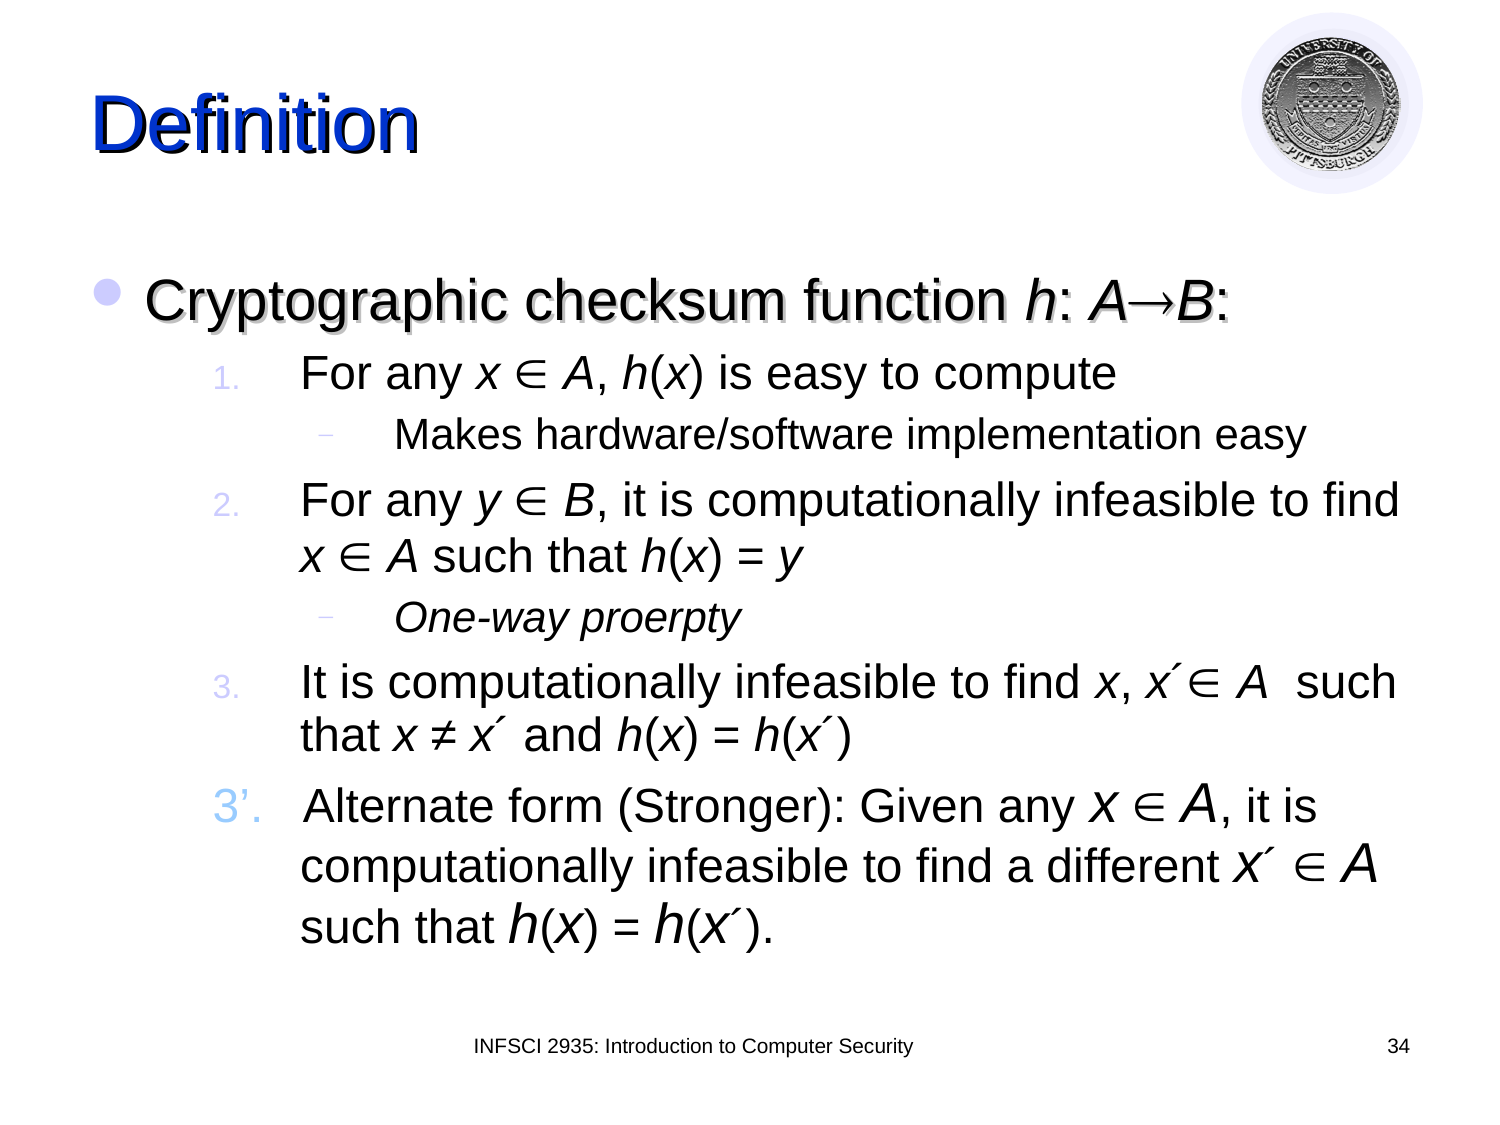

# Definition
Cryptographic checksum function h: AB:
For any x  A, h(x) is easy to compute
Makes hardware/software implementation easy
For any y  B, it is computationally infeasible to find x  A such that h(x) = y
One-way proerpty
It is computationally infeasible to find x, x´ A such that x ≠ x´ and h(x) = h(x´)
3’. Alternate form (Stronger): Given any x  A, it is computationally infeasible to find a different x´  A such that h(x) = h(x´).
34